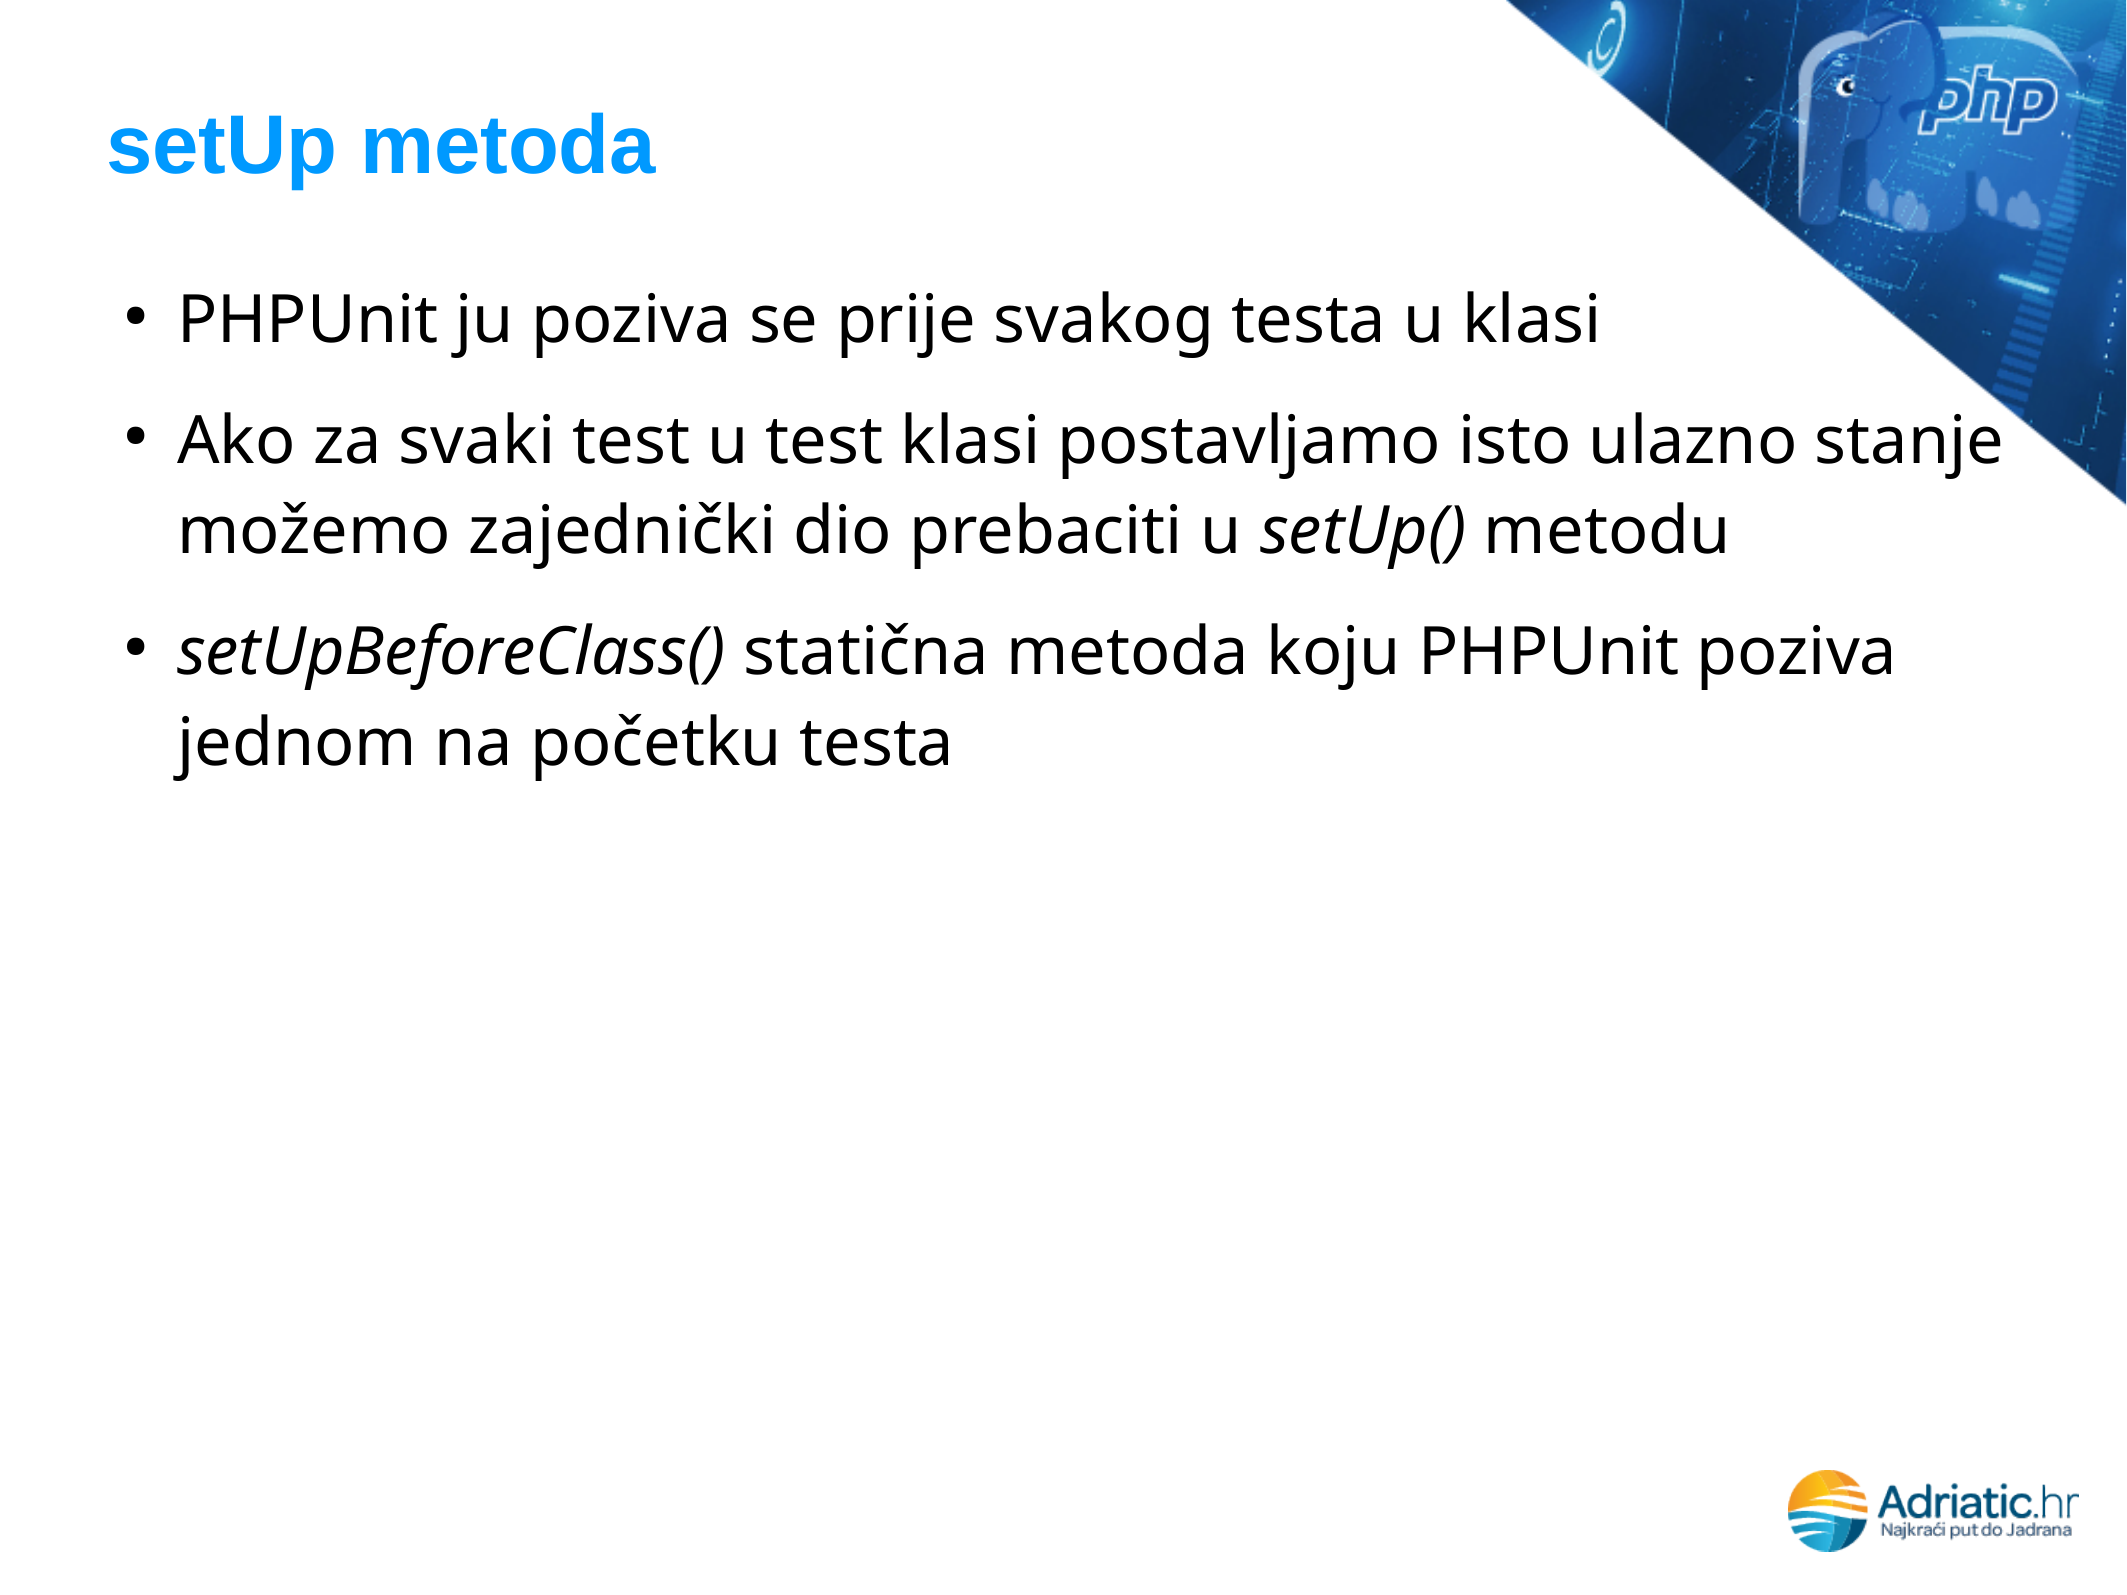

# setUp metoda
PHPUnit ju poziva se prije svakog testa u klasi
Ako za svaki test u test klasi postavljamo isto ulazno stanje možemo zajednički dio prebaciti u setUp() metodu
setUpBeforeClass() statična metoda koju PHPUnit poziva jednom na početku testa